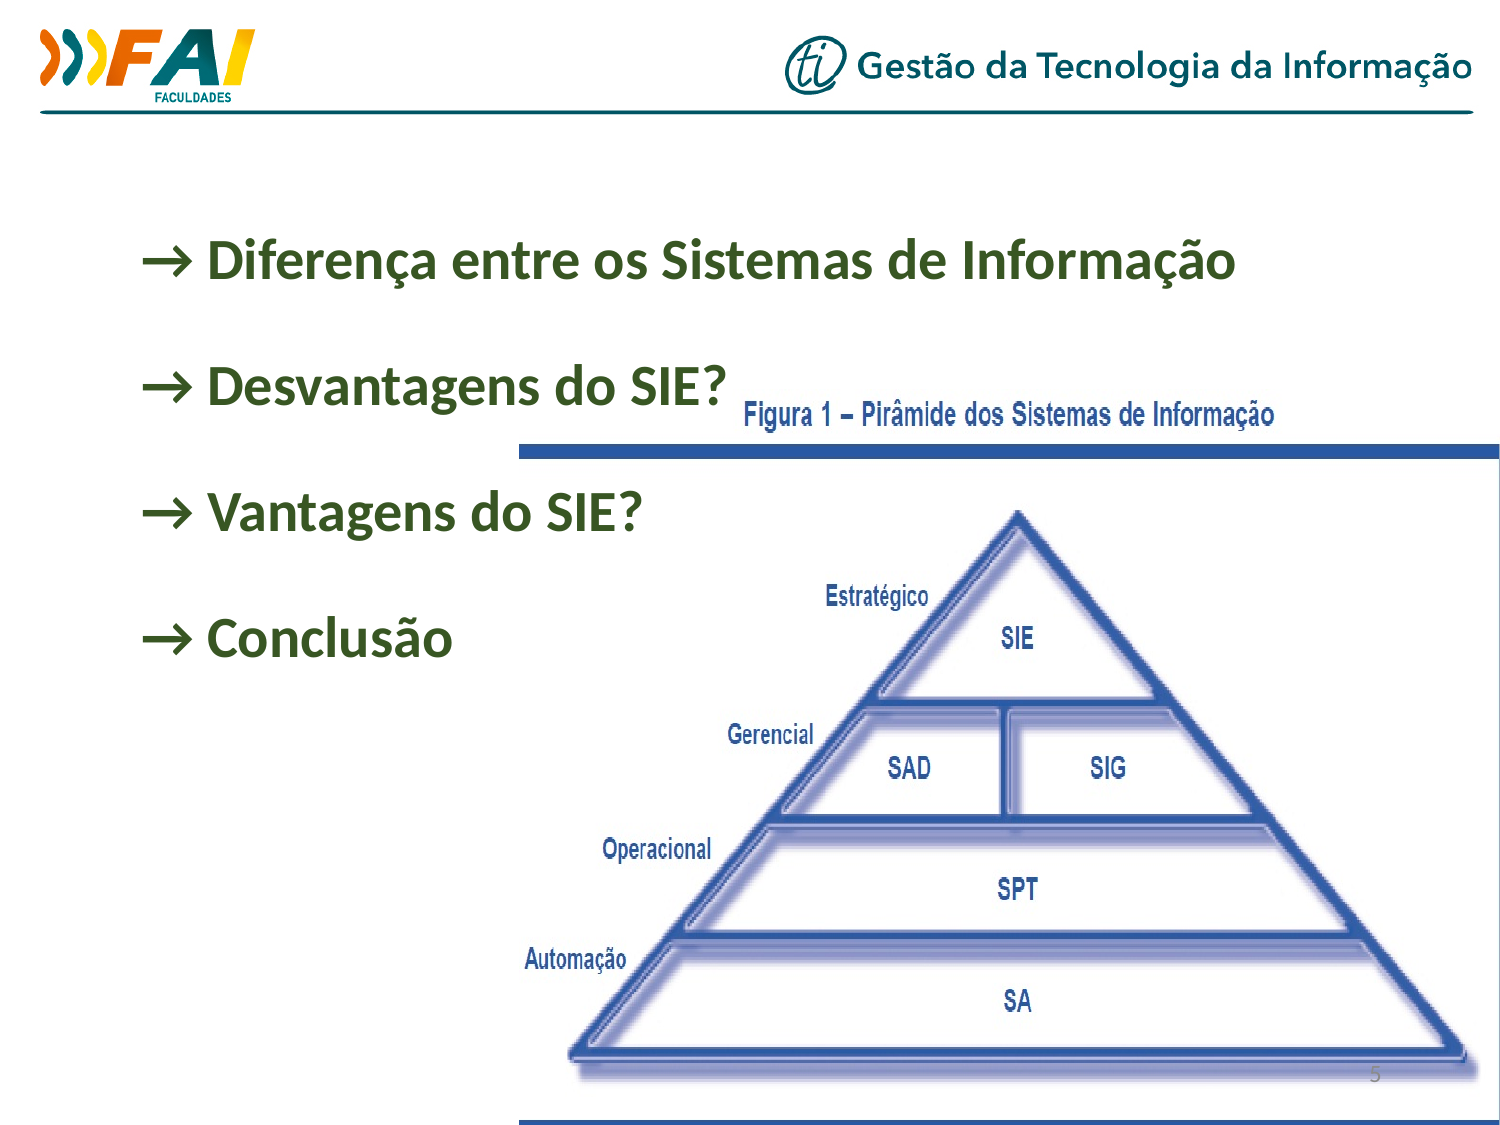

→ Diferença entre os Sistemas de Informação
→ Desvantagens do SIE?
→ Vantagens do SIE?
→ Conclusão